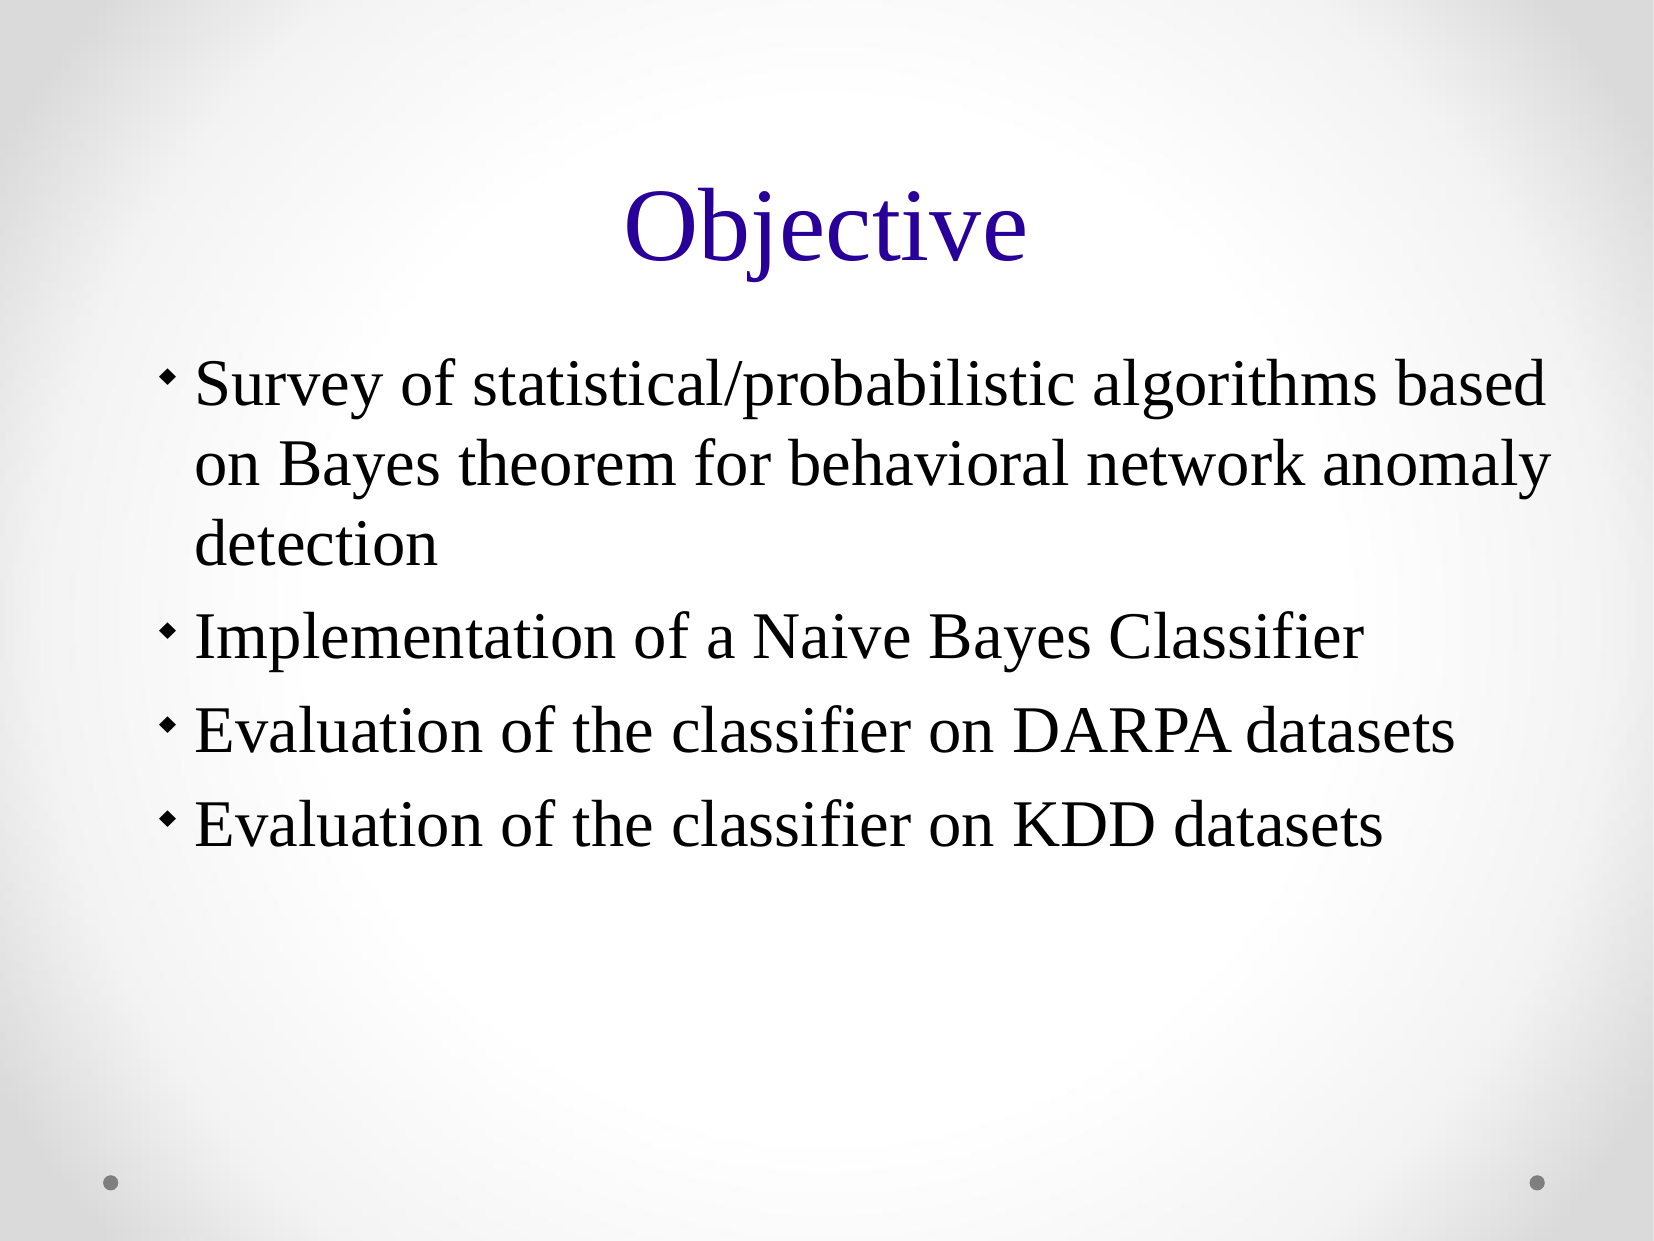

# Objective
Survey of statistical/probabilistic algorithms based on Bayes theorem for behavioral network anomaly detection
Implementation of a Naive Bayes Classifier
Evaluation of the classifier on DARPA datasets
Evaluation of the classifier on KDD datasets